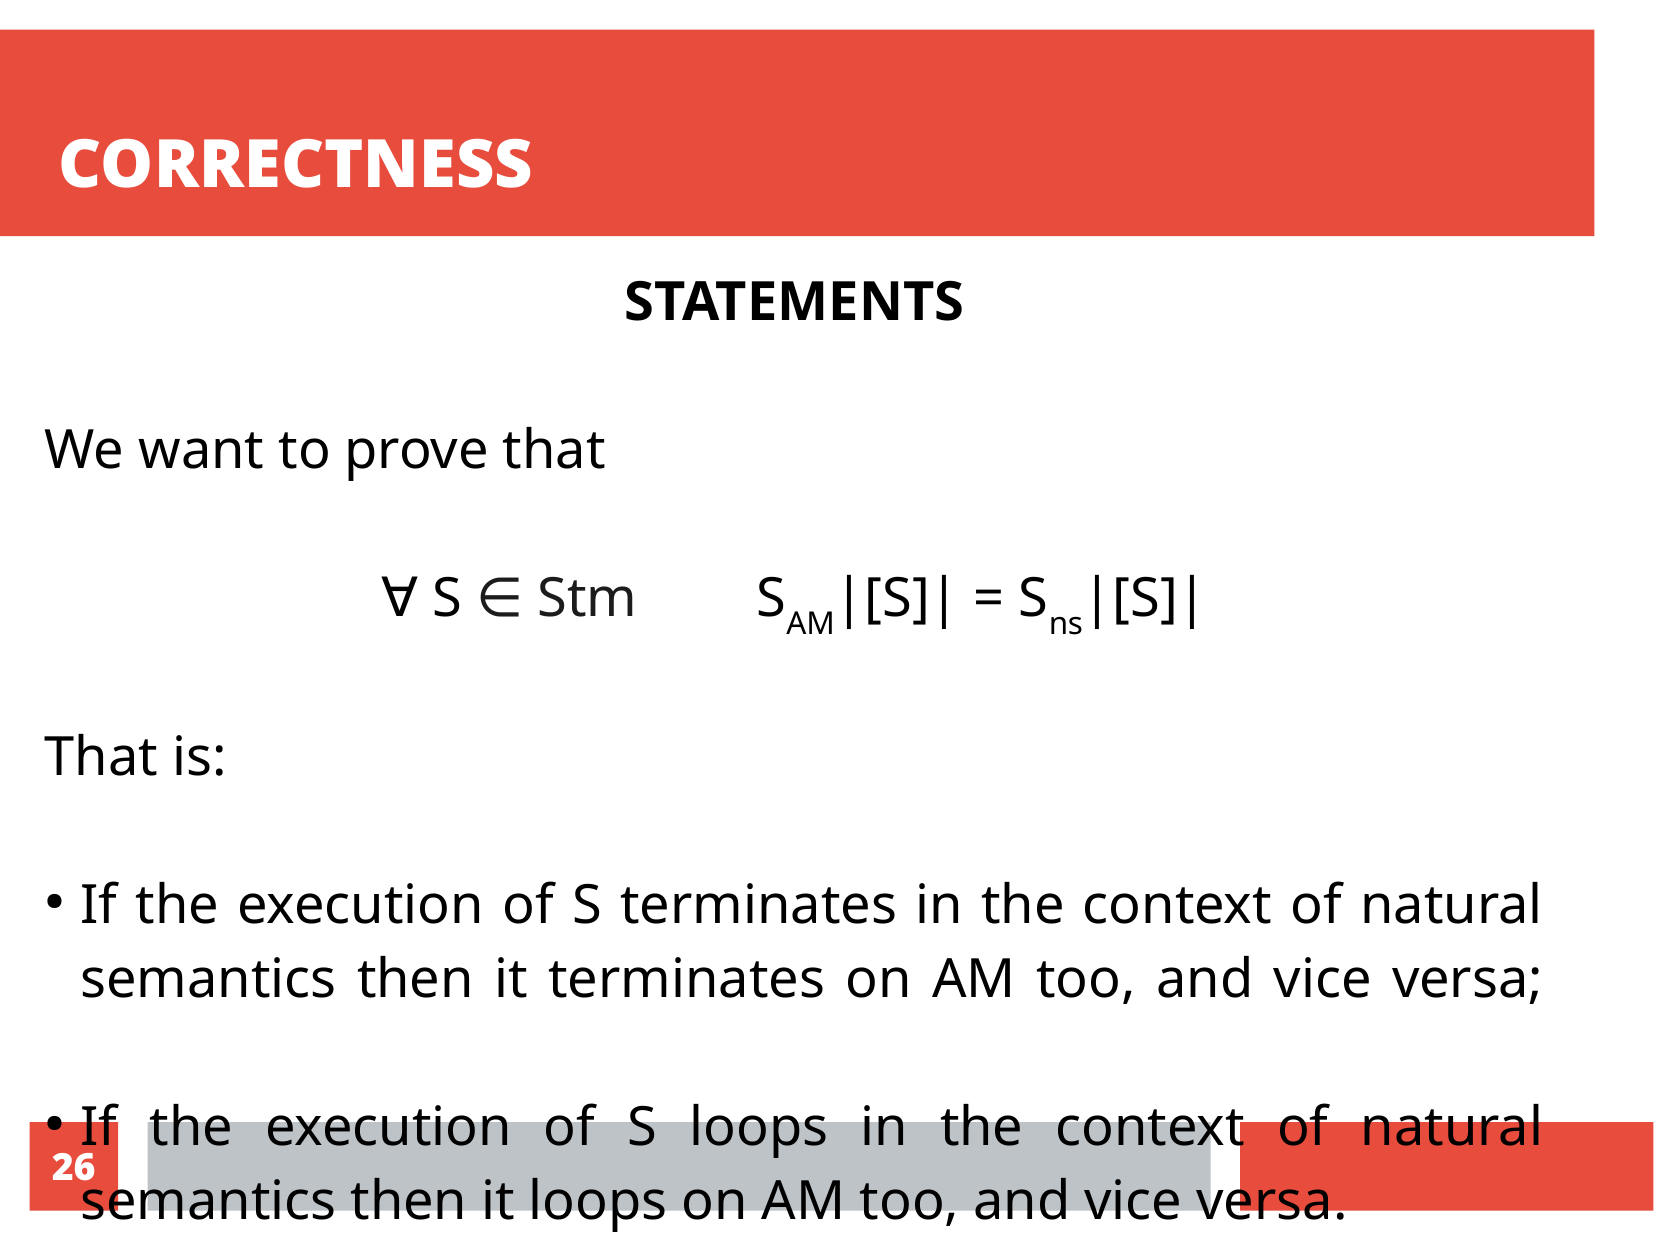

# CORRECTNESS
STATEMENTS
We want to prove that
∀ S ∈ Stm		SAM|[S]| = Sns|[S]|
That is:
If the execution of S terminates in the context of natural semantics then it terminates on AM too, and vice versa;
If the execution of S loops in the context of natural semantics then it loops on AM too, and vice versa.
26